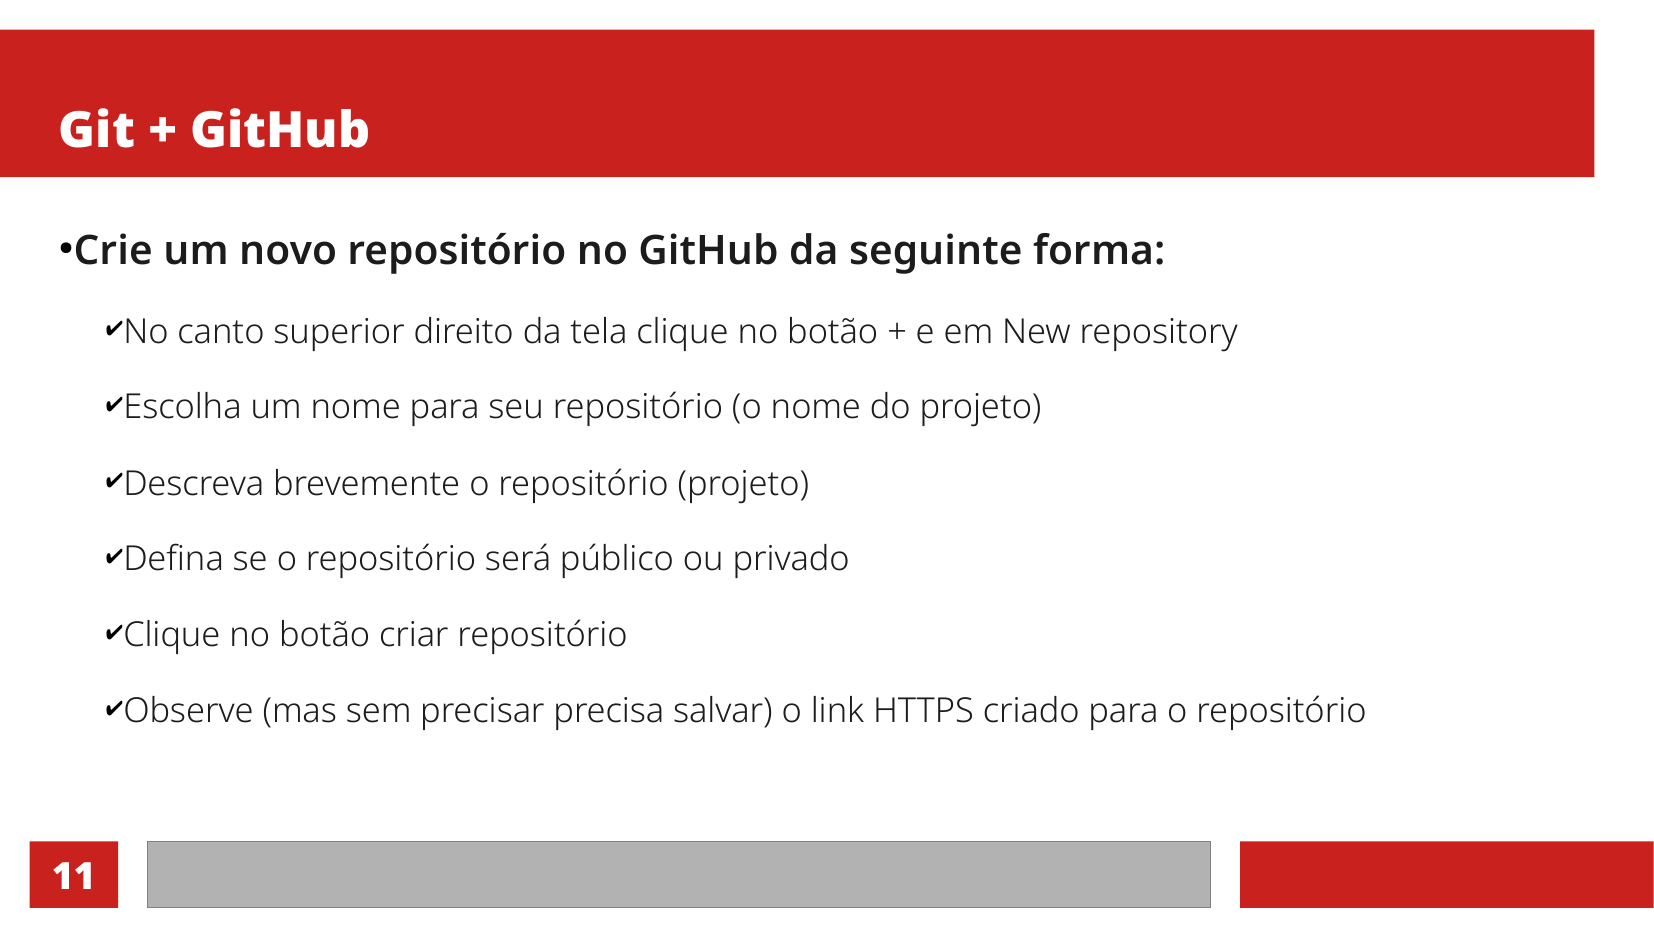

# Git + GitHub
Crie um novo repositório no GitHub da seguinte forma:
No canto superior direito da tela clique no botão + e em New repository
Escolha um nome para seu repositório (o nome do projeto)
Descreva brevemente o repositório (projeto)
Defina se o repositório será público ou privado
Clique no botão criar repositório
Observe (mas sem precisar precisa salvar) o link HTTPS criado para o repositório
11